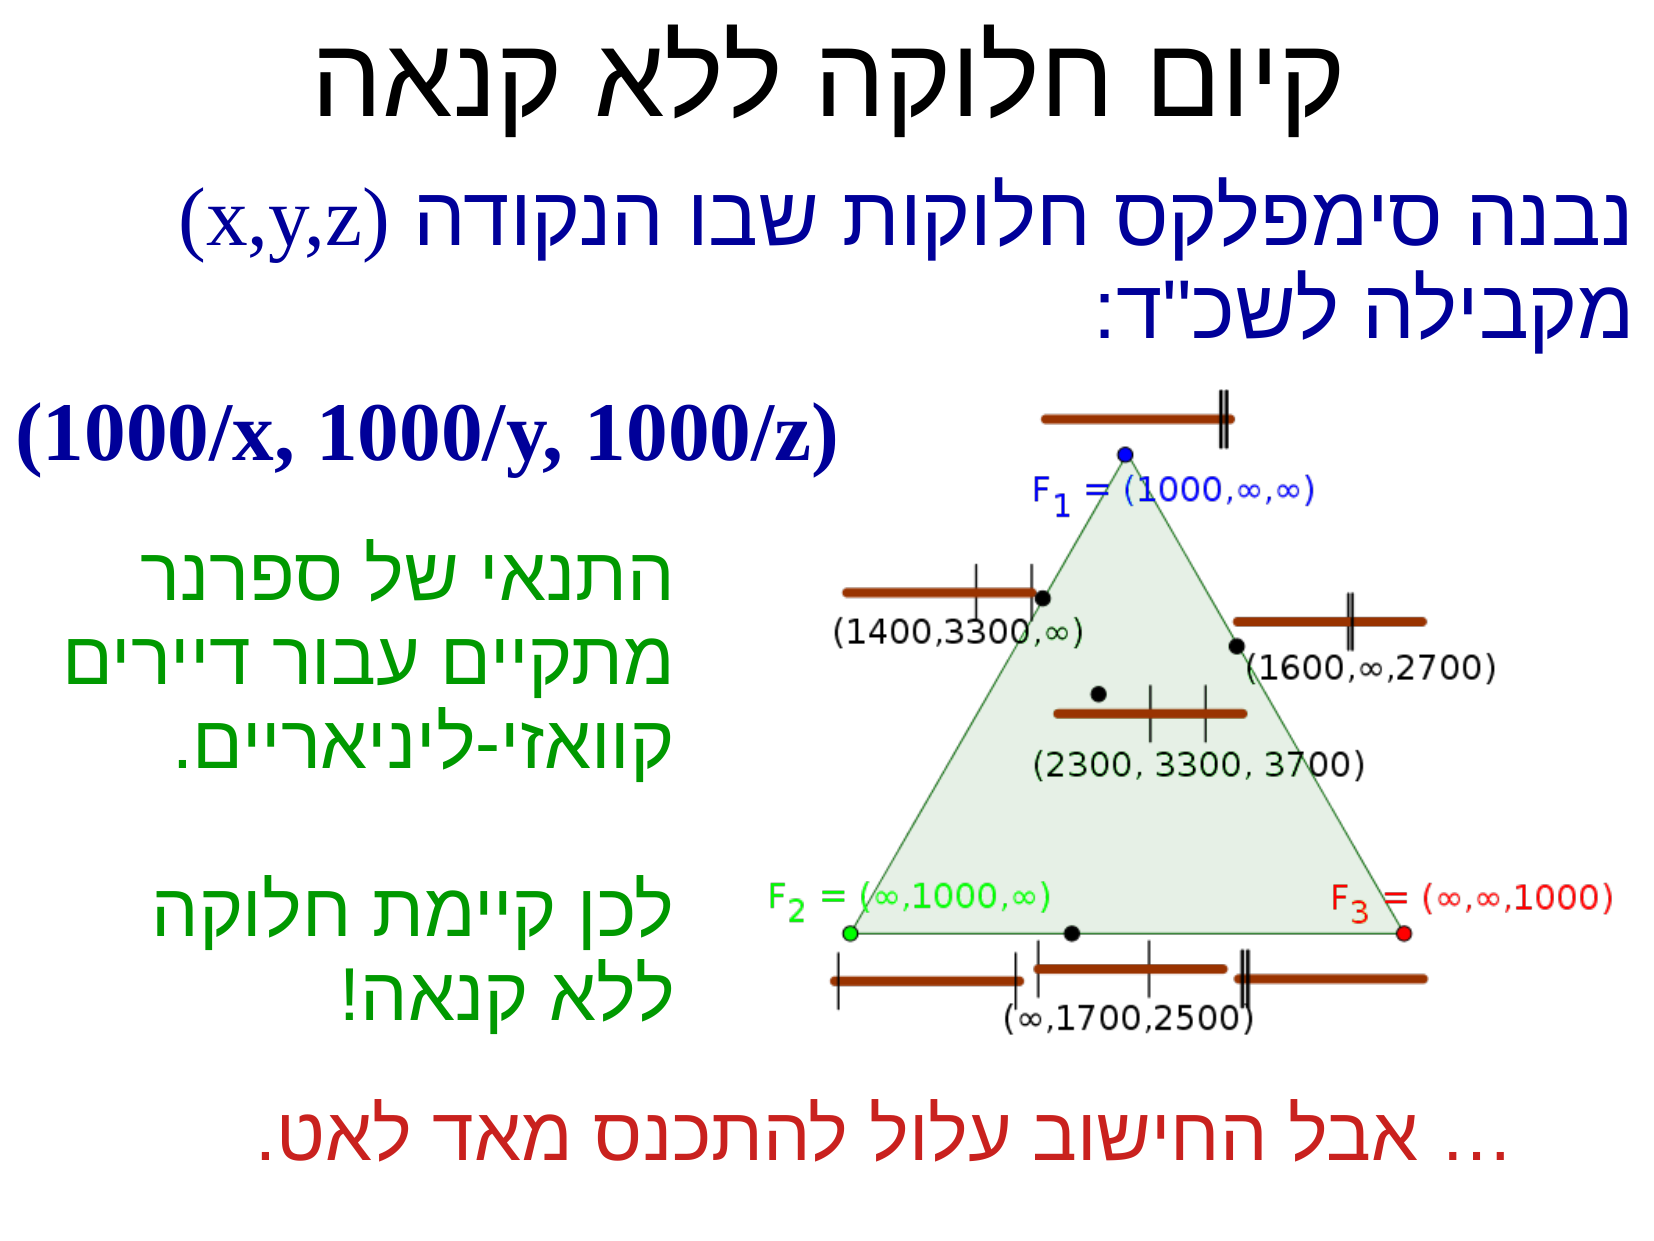

# קיום חלוקה ללא קנאה
נבנה סימפלקס חלוקות שבו הנקודה (x,y,z) מקבילה לשכ"ד:
(1000/x, 1000/y, 1000/z)
התנאי של ספרנר מתקיים עבור דיירים קוואזי-ליניאריים.
לכן קיימת חלוקה ללא קנאה!
… אבל החישוב עלול להתכנס מאד לאט.